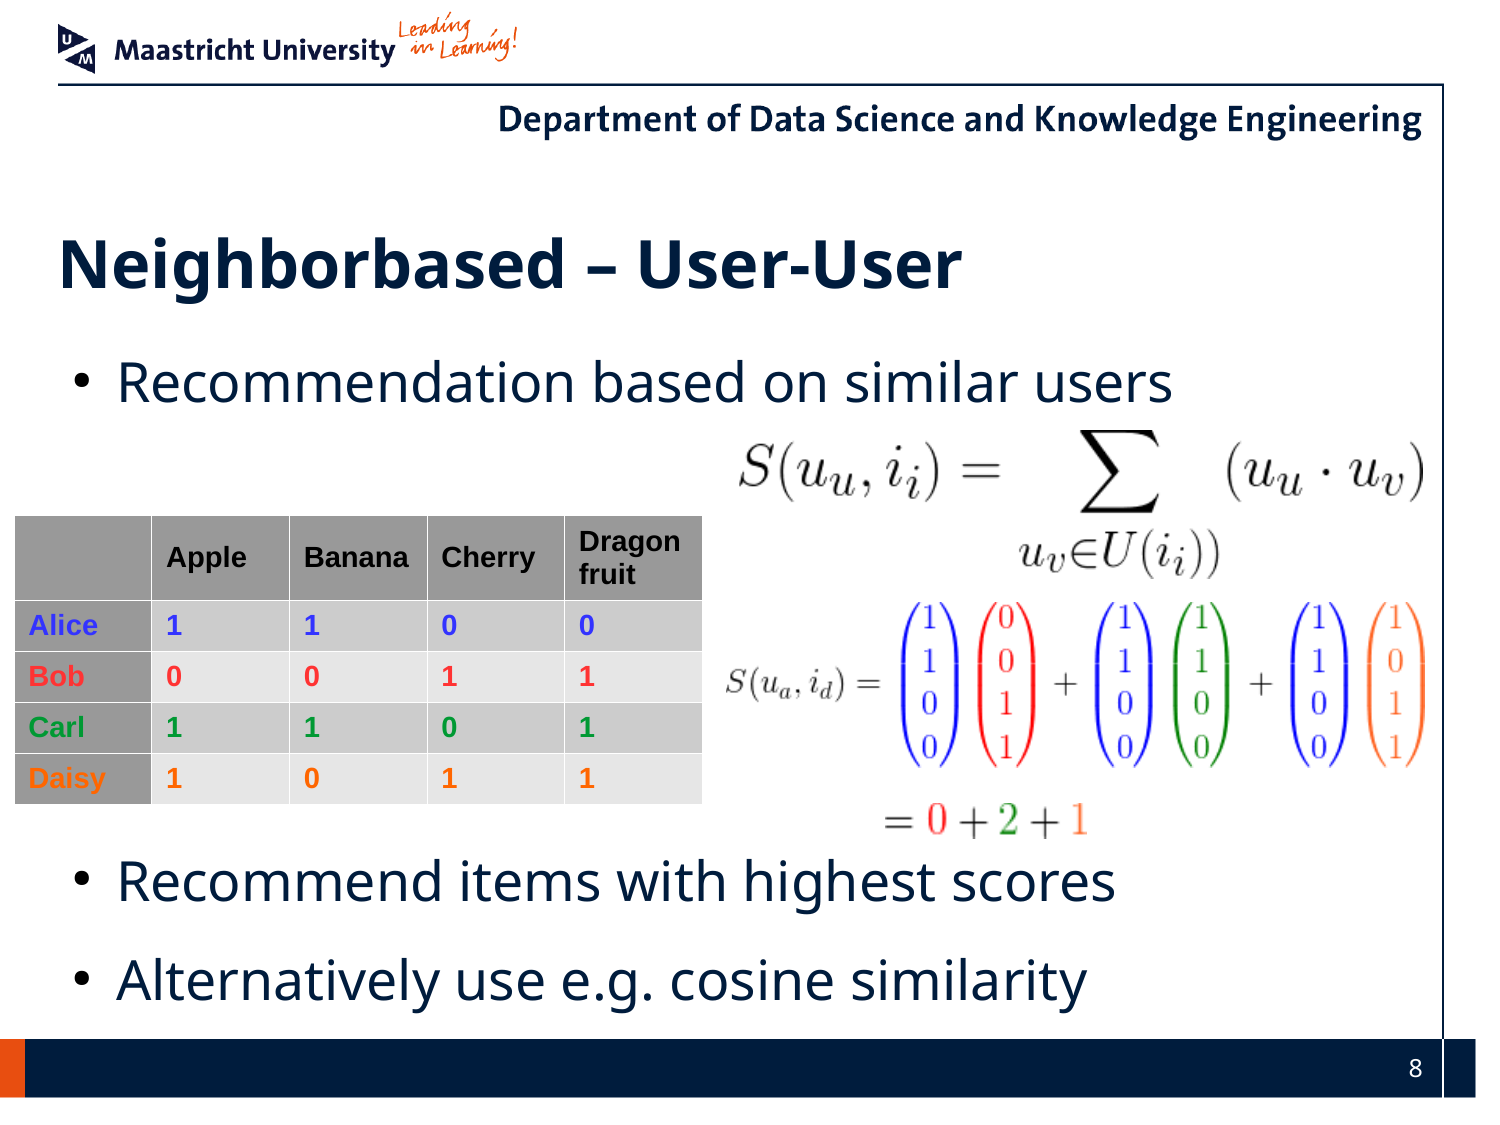

# Neighborbased – User-User
Recommendation based on similar users
Recommend items with highest scores
Alternatively use e.g. cosine similarity
| | Apple | Banana | Cherry | Dragon fruit |
| --- | --- | --- | --- | --- |
| Alice | 1 | 1 | 0 | 0 |
| Bob | 0 | 0 | 1 | 1 |
| Carl | 1 | 1 | 0 | 1 |
| Daisy | 1 | 0 | 1 | 1 |